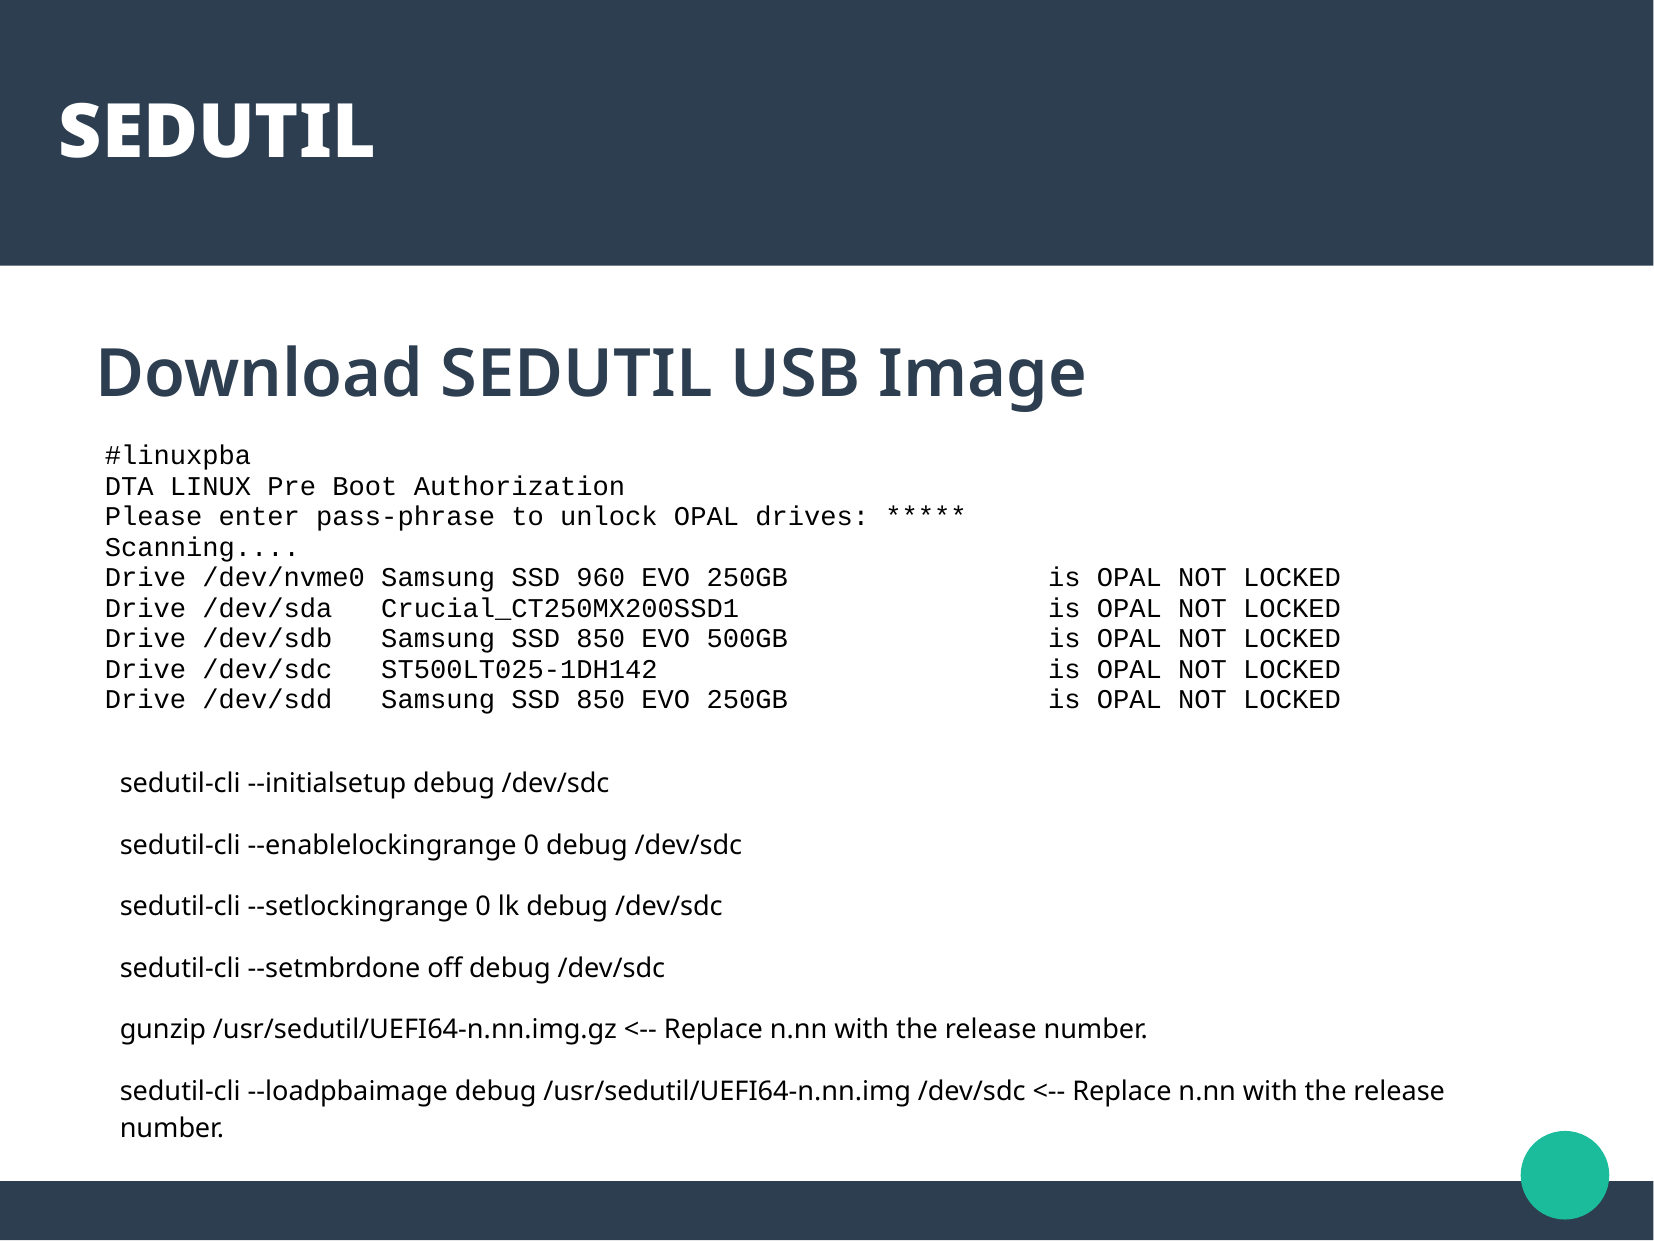

# SEDUTIL
Download SEDUTIL USB Image
#linuxpba
DTA LINUX Pre Boot Authorization
Please enter pass-phrase to unlock OPAL drives: *****
Scanning....
Drive /dev/nvme0 Samsung SSD 960 EVO 250GB is OPAL NOT LOCKED
Drive /dev/sda Crucial_CT250MX200SSD1 is OPAL NOT LOCKED
Drive /dev/sdb Samsung SSD 850 EVO 500GB is OPAL NOT LOCKED
Drive /dev/sdc ST500LT025-1DH142 is OPAL NOT LOCKED
Drive /dev/sdd Samsung SSD 850 EVO 250GB is OPAL NOT LOCKED
sedutil-cli --initialsetup debug /dev/sdc
sedutil-cli --enablelockingrange 0 debug /dev/sdc
sedutil-cli --setlockingrange 0 lk debug /dev/sdc
sedutil-cli --setmbrdone off debug /dev/sdc
gunzip /usr/sedutil/UEFI64-n.nn.img.gz <-- Replace n.nn with the release number.
sedutil-cli --loadpbaimage debug /usr/sedutil/UEFI64-n.nn.img /dev/sdc <-- Replace n.nn with the release number.